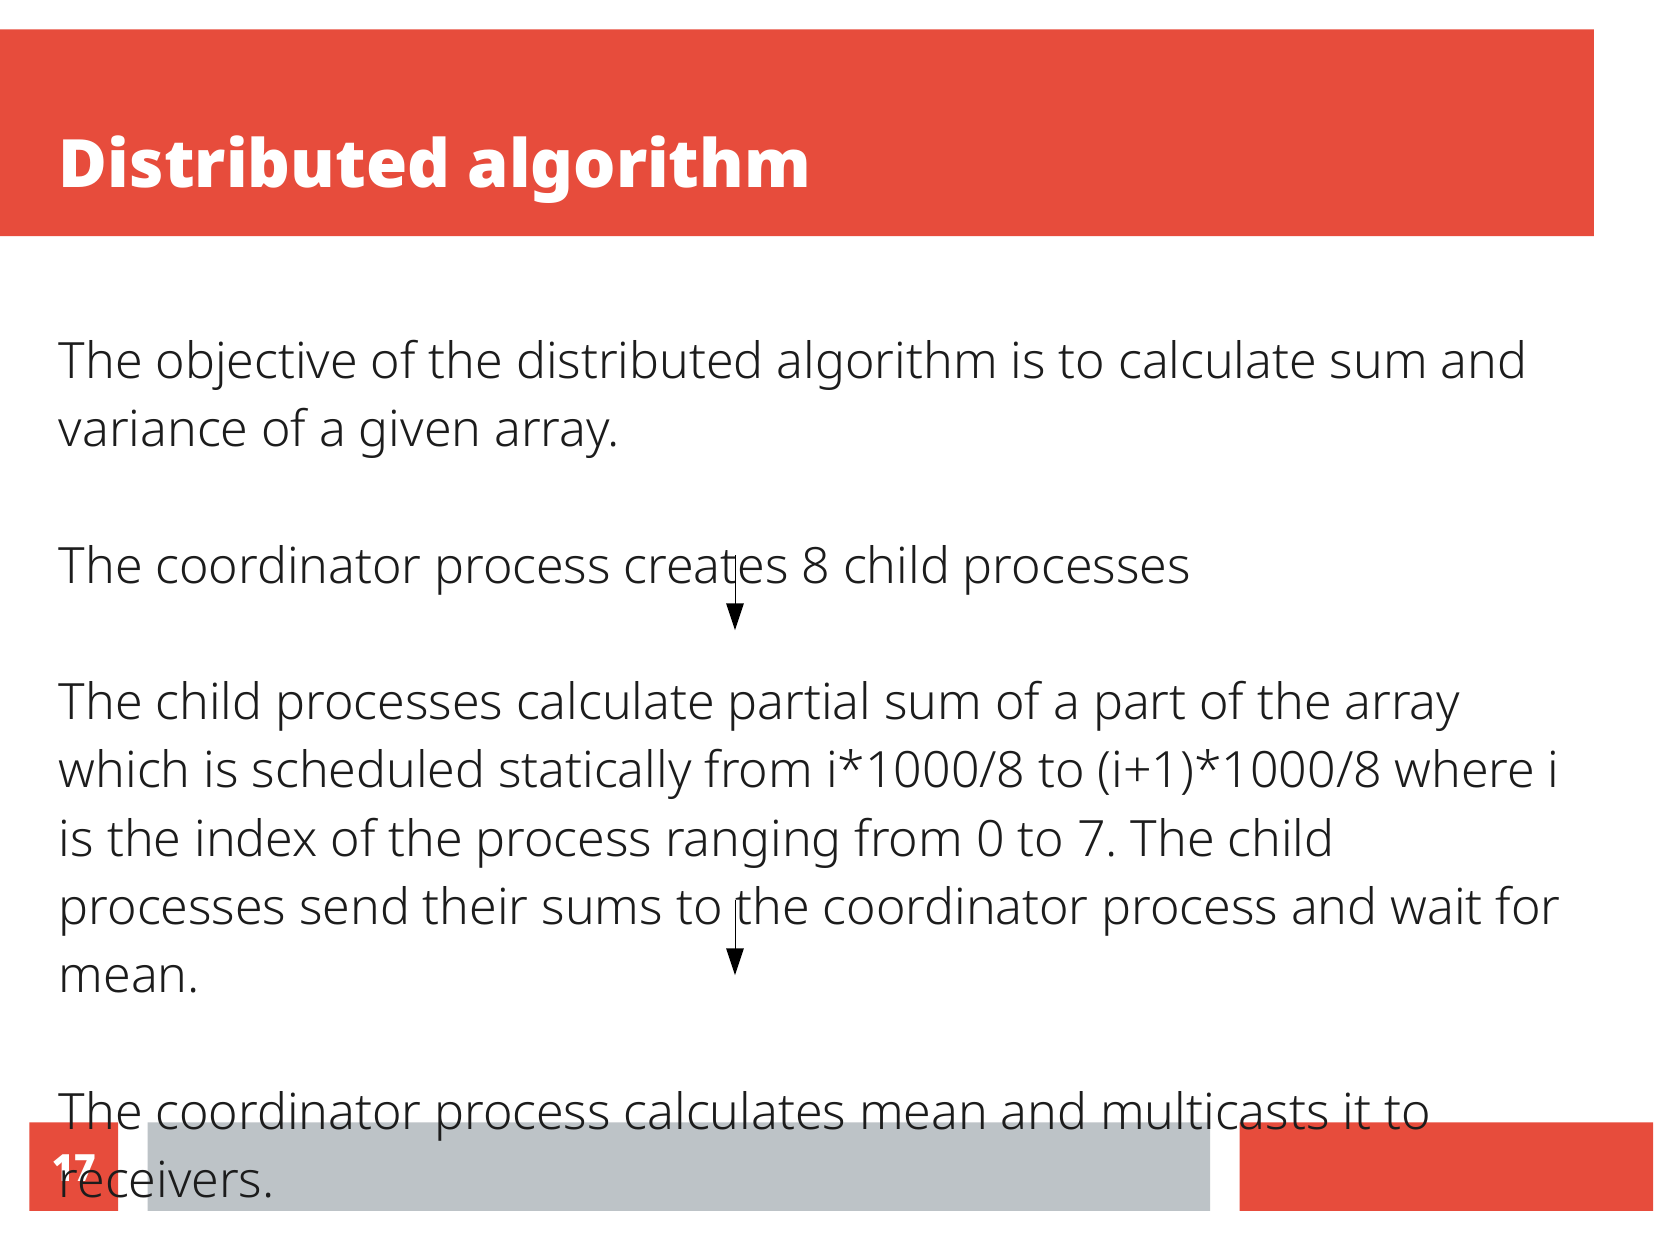

# Distributed algorithm
The objective of the distributed algorithm is to calculate sum and variance of a given array.
The coordinator process creates 8 child processes
The child processes calculate partial sum of a part of the array which is scheduled statically from i*1000/8 to (i+1)*1000/8 where i is the index of the process ranging from 0 to 7. The child processes send their sums to the coordinator process and wait for mean.
The coordinator process calculates mean and multicasts it to receivers.
17